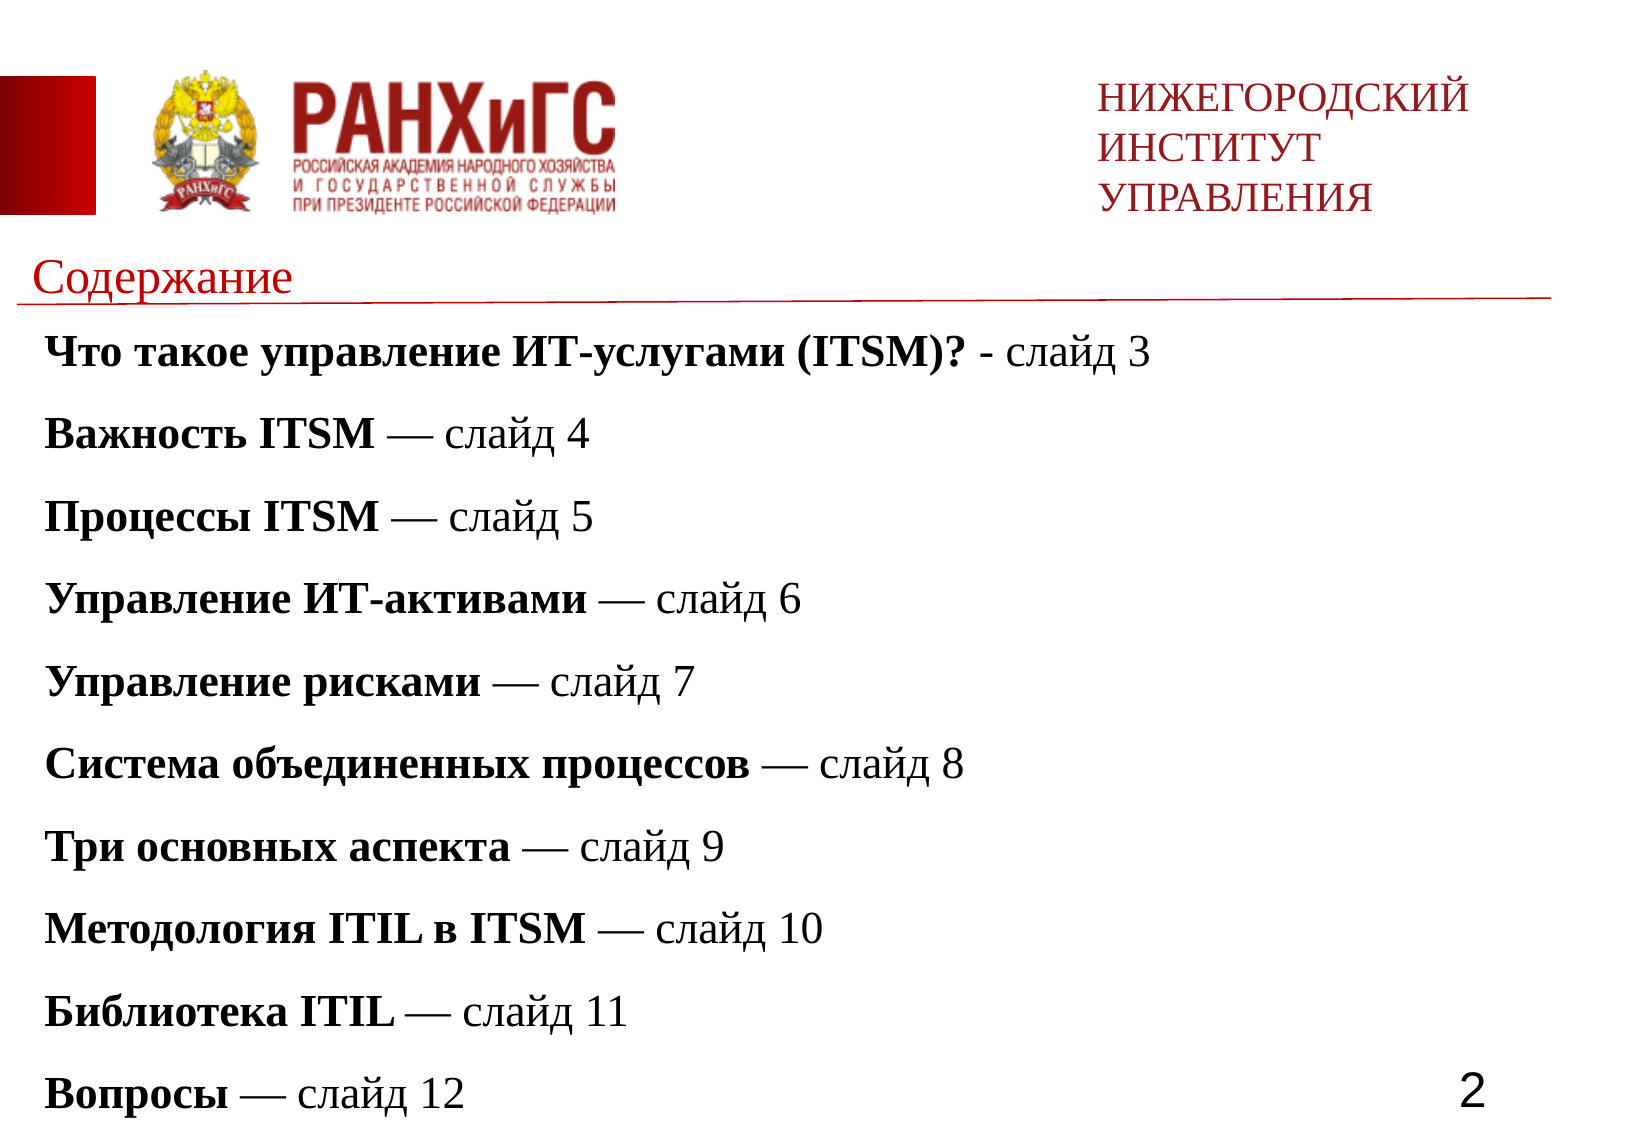

НИЖЕГОРОДСКИЙ
ИНСТИТУТ
УПРАВЛЕНИЯ
Содержание
Что такое управление ИТ-услугами (ITSM)? - слайд 3
Важность ITSM — слайд 4
Процессы ITSM — слайд 5
Управление ИТ-активами — слайд 6
Управление рисками — слайд 7
Система объединенных процессов — слайд 8
Три основных аспекта — слайд 9
Методология ITIL в ITSM — слайд 10
Библиотека ITIL — слайд 11
Вопросы — слайд 12